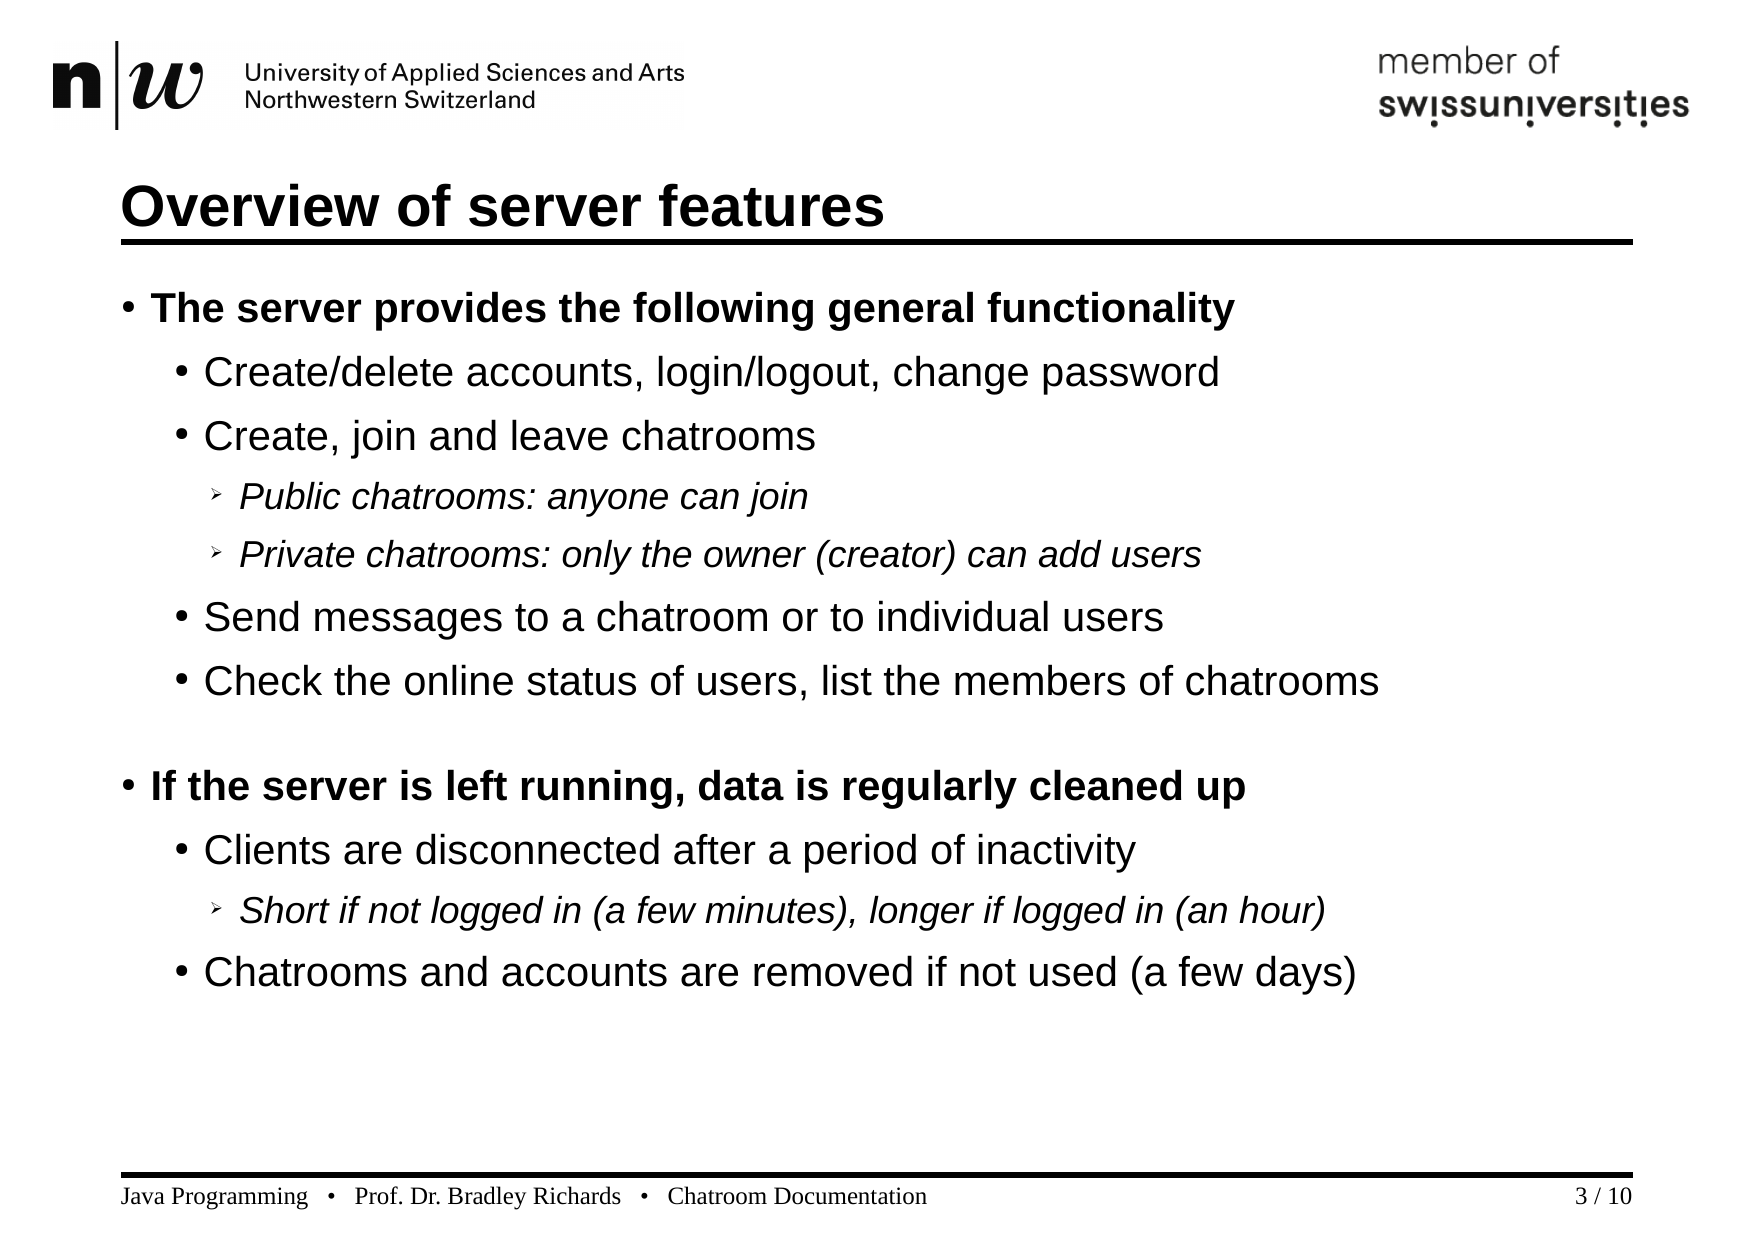

# Overview of server features
The server provides the following general functionality
Create/delete accounts, login/logout, change password
Create, join and leave chatrooms
Public chatrooms: anyone can join
Private chatrooms: only the owner (creator) can add users
Send messages to a chatroom or to individual users
Check the online status of users, list the members of chatrooms
If the server is left running, data is regularly cleaned up
Clients are disconnected after a period of inactivity
Short if not logged in (a few minutes), longer if logged in (an hour)
Chatrooms and accounts are removed if not used (a few days)
Java Programming • Prof. Dr. Bradley Richards • Chatroom Documentation
3